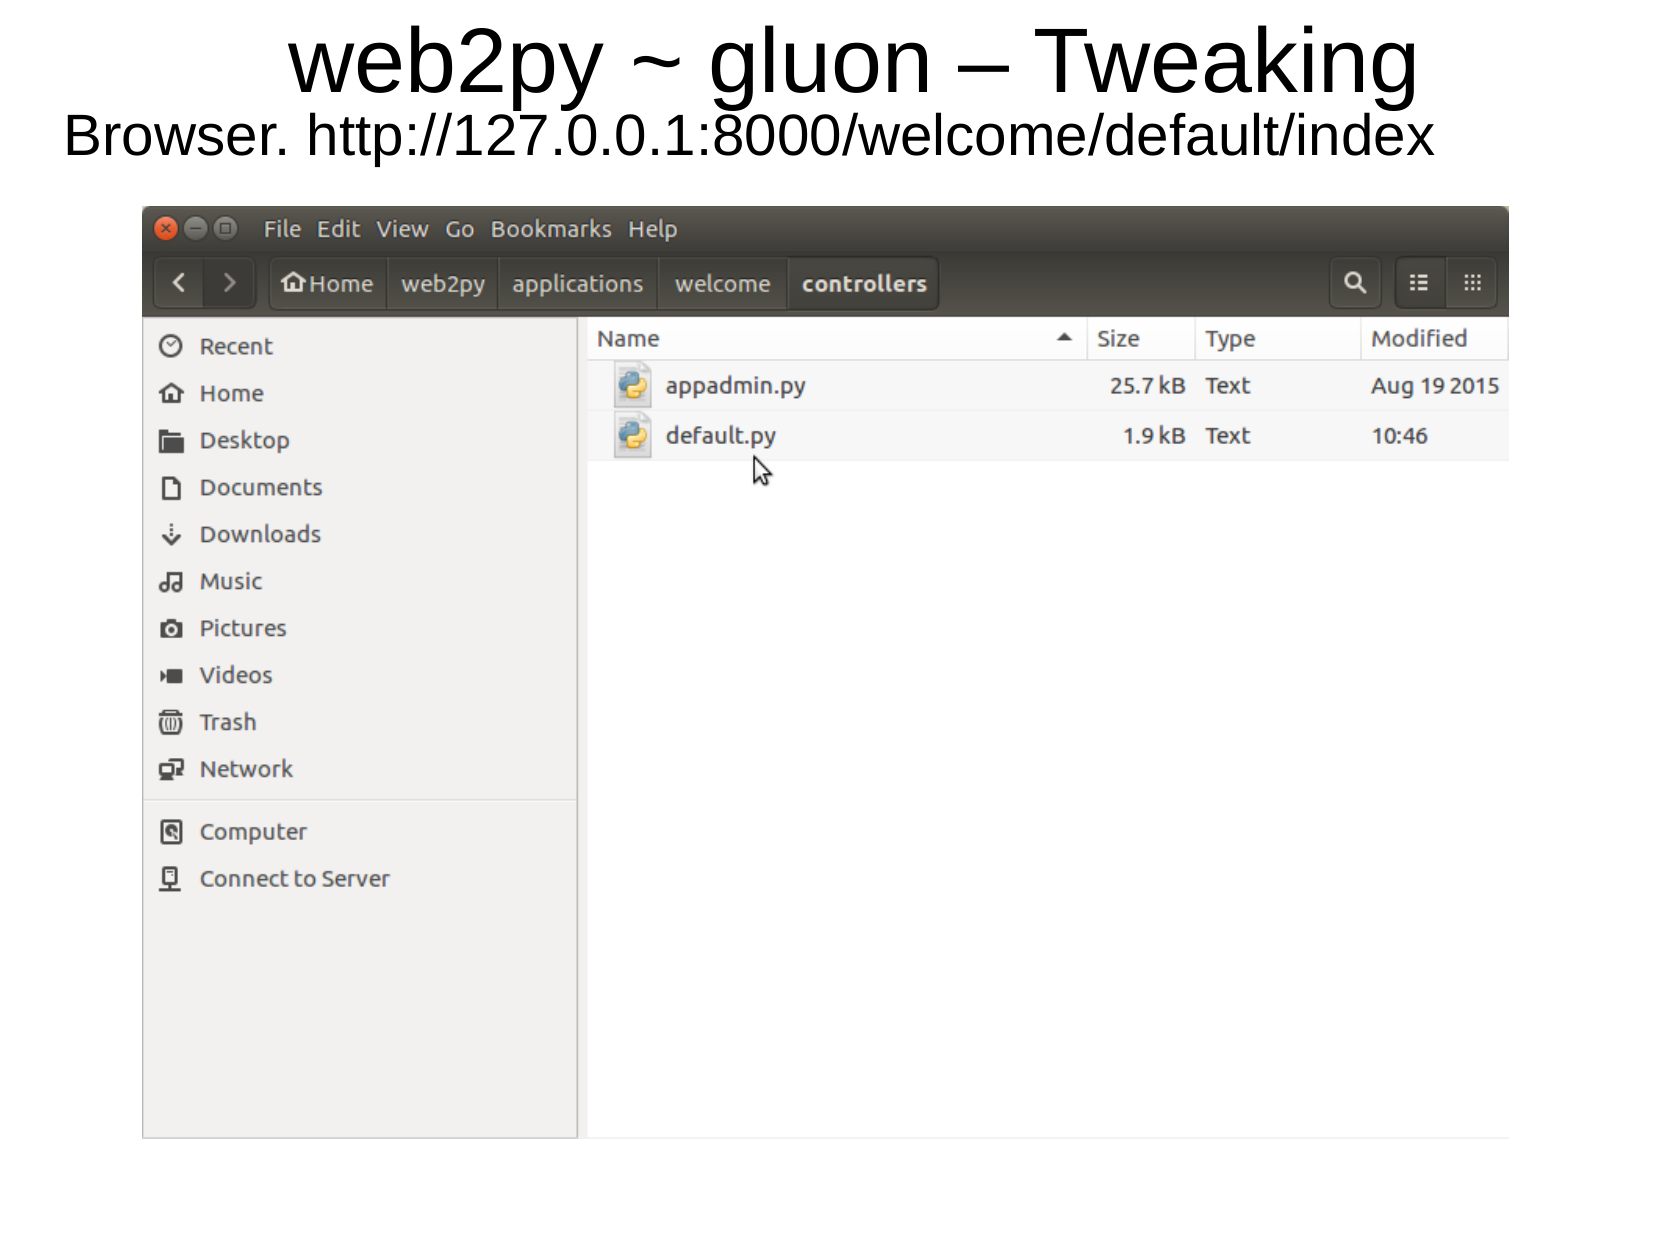

# web2py ~ gluon – Tweaking
Browser. http://127.0.0.1:8000/welcome/default/index